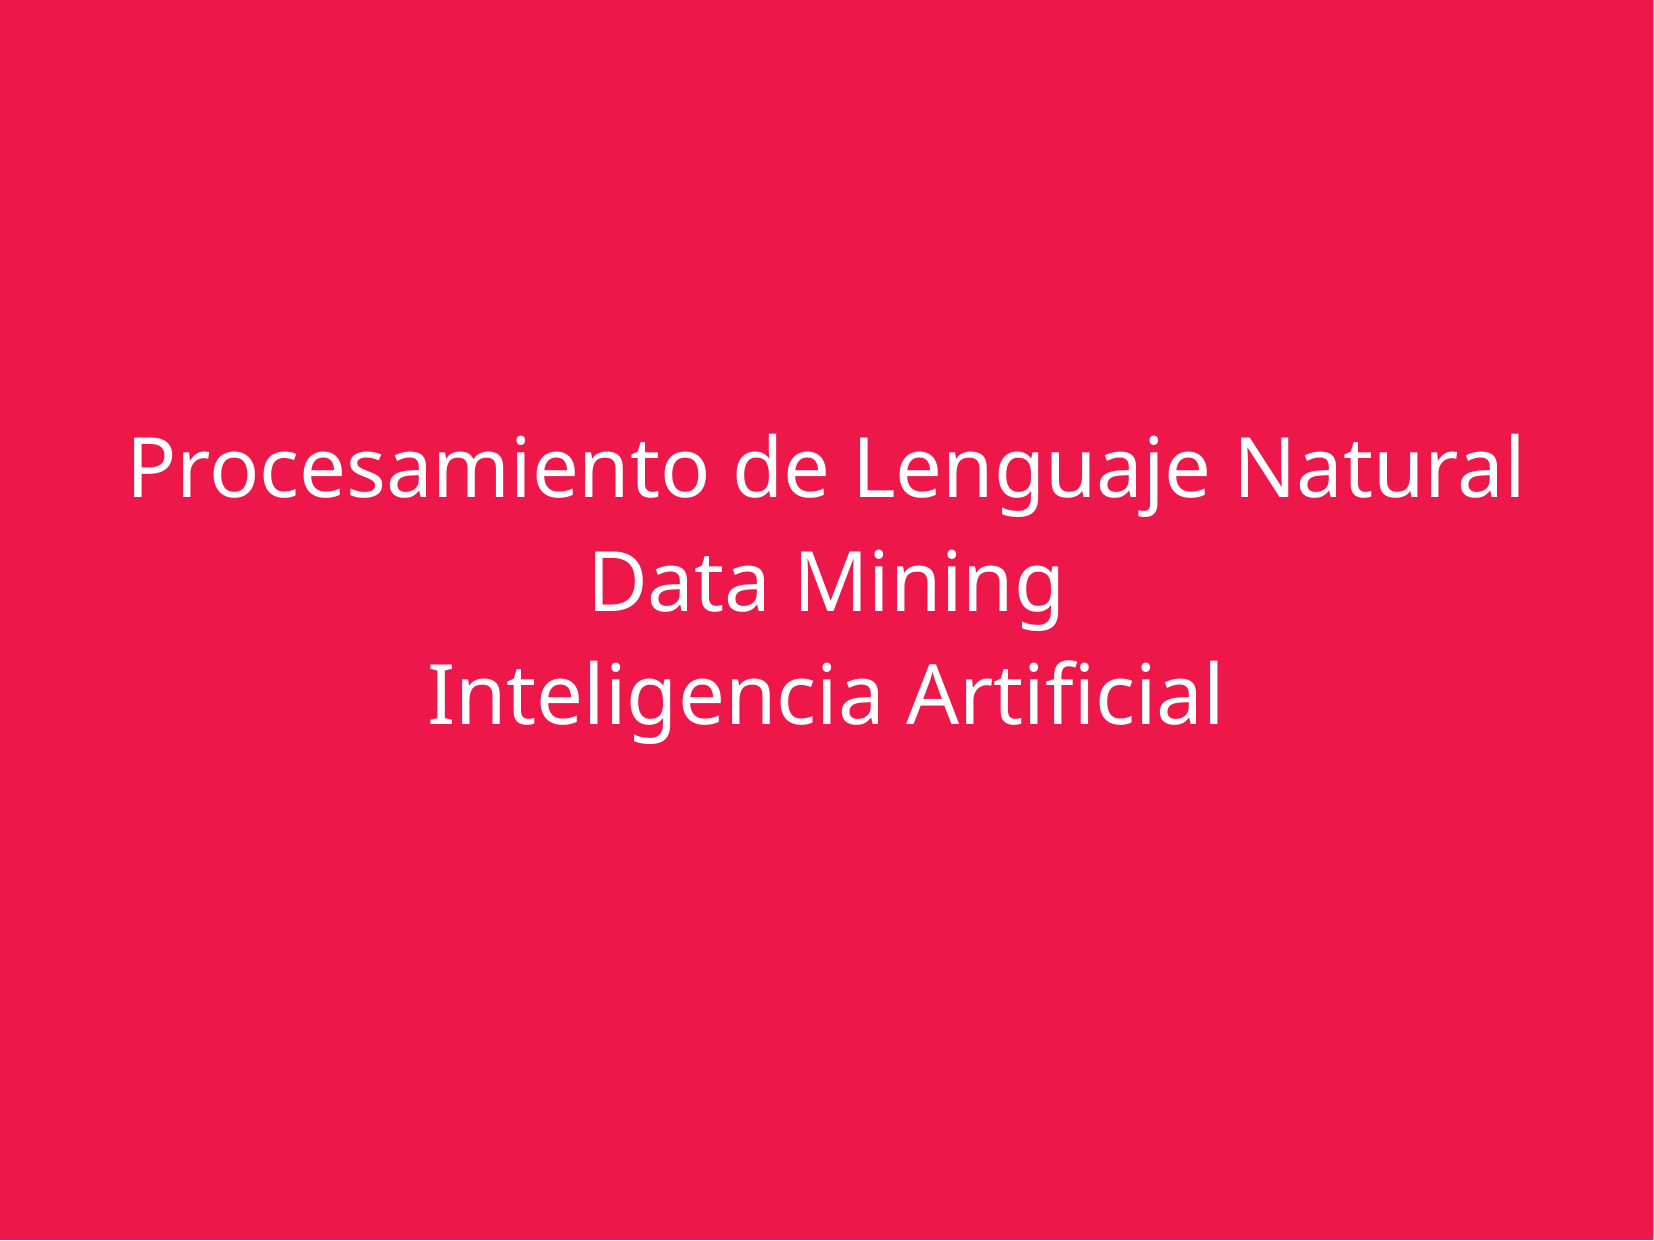

# Procesamiento de Lenguaje Natural
Data Mining
Inteligencia Artificial